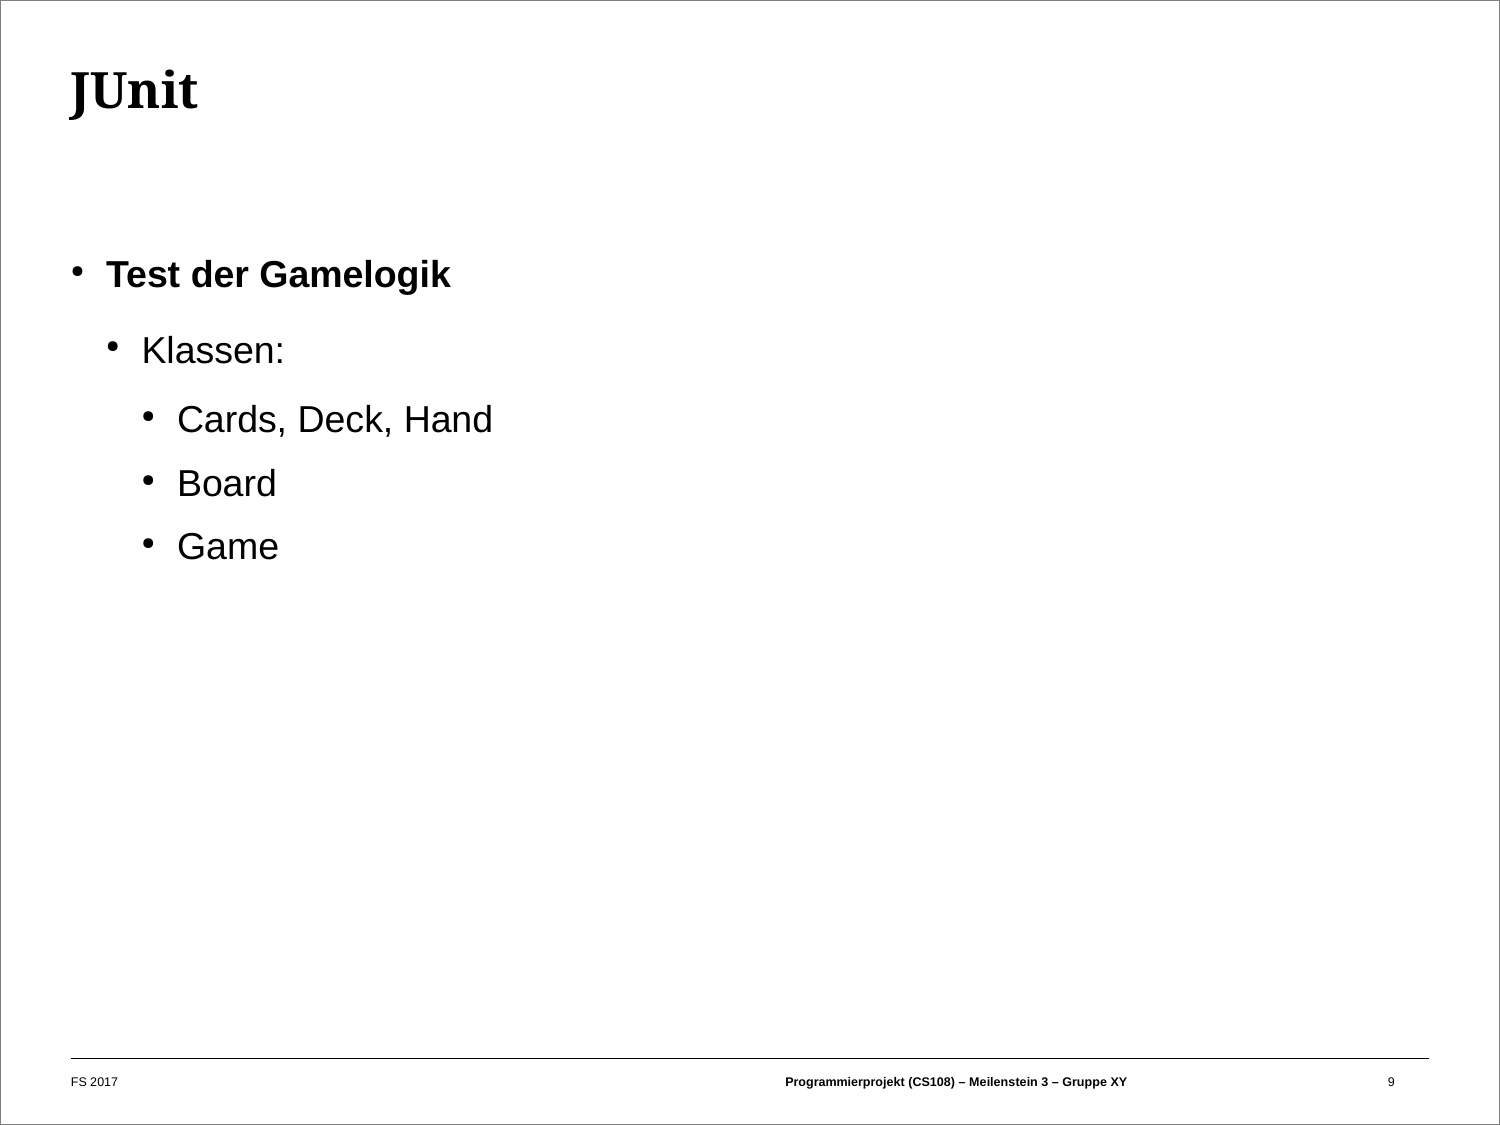

# JUnit
Test der Gamelogik
Klassen:
Cards, Deck, Hand
Board
Game
FS 2017
Programmierprojekt (CS108) – Meilenstein 3 – Gruppe XY